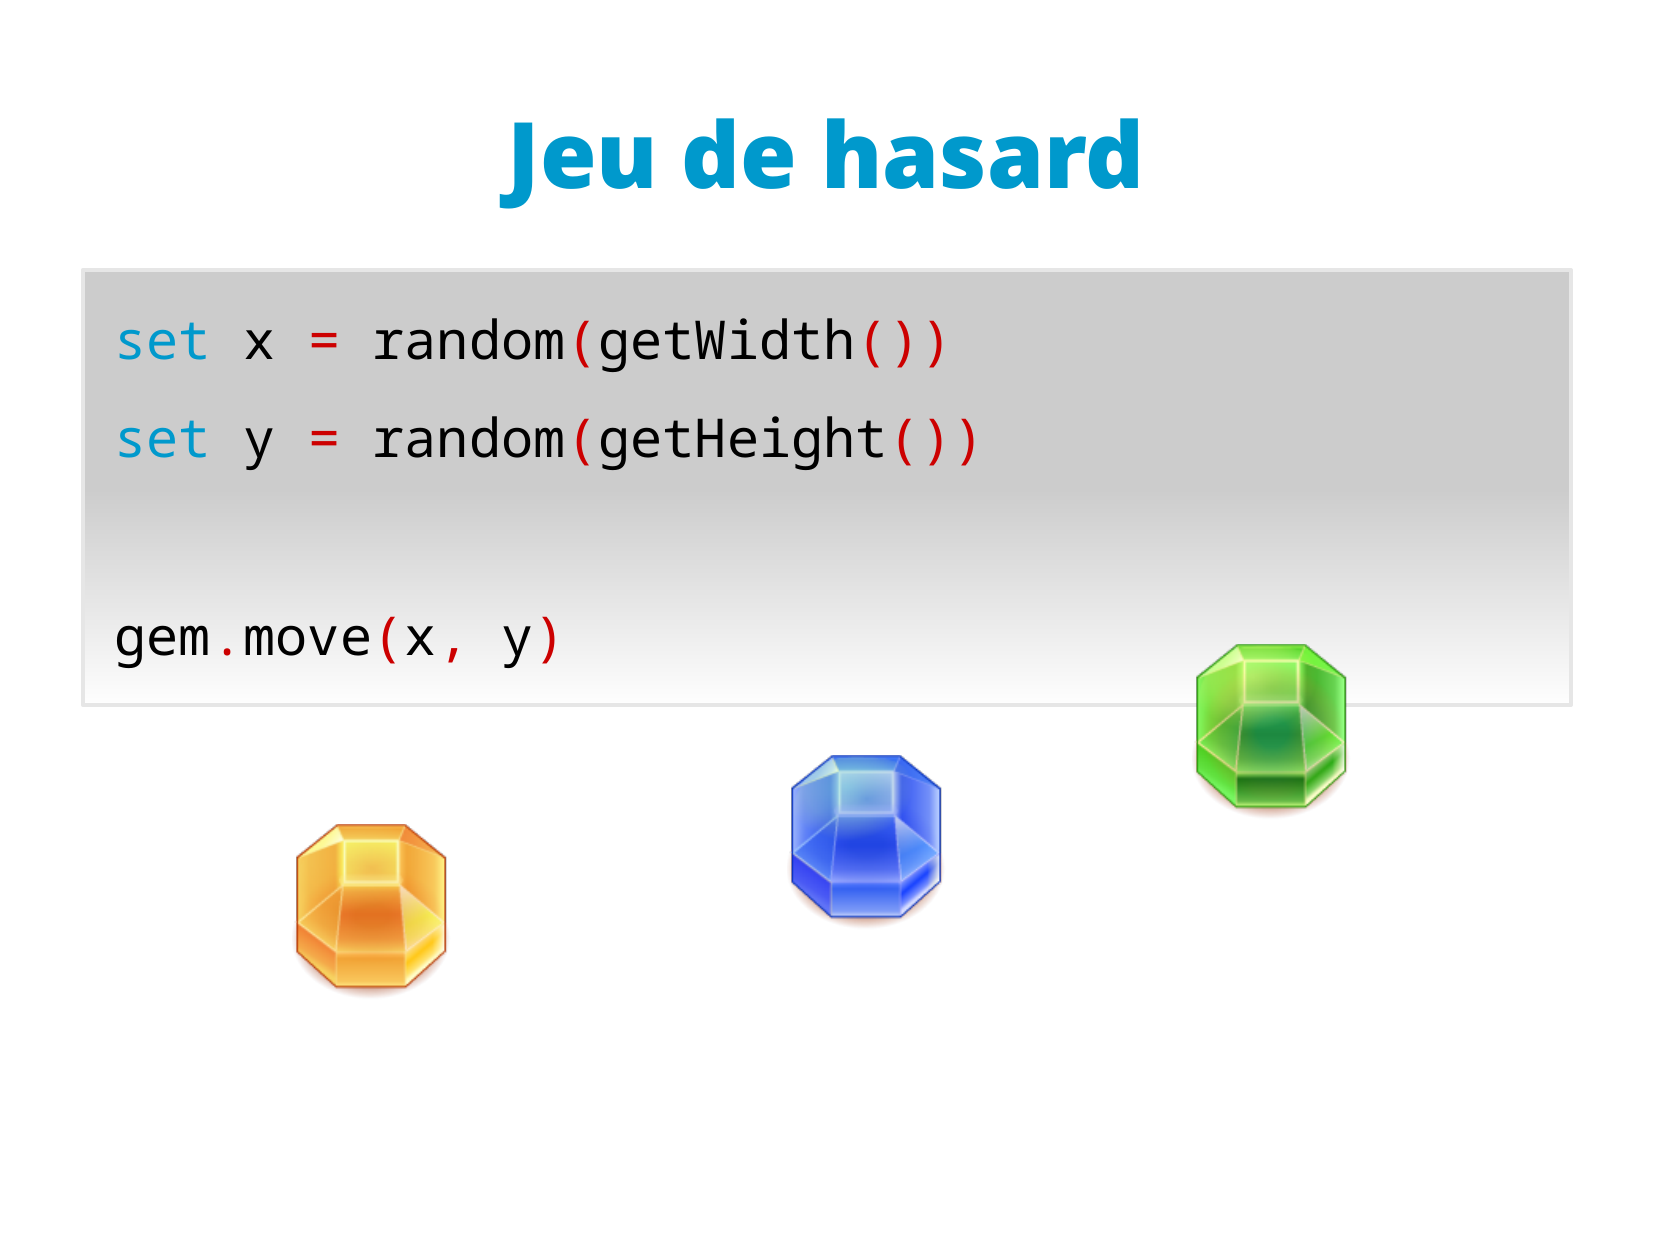

# Jeu de hasard
set x = random(getWidth())
set y = random(getHeight())
gem.move(x, y)